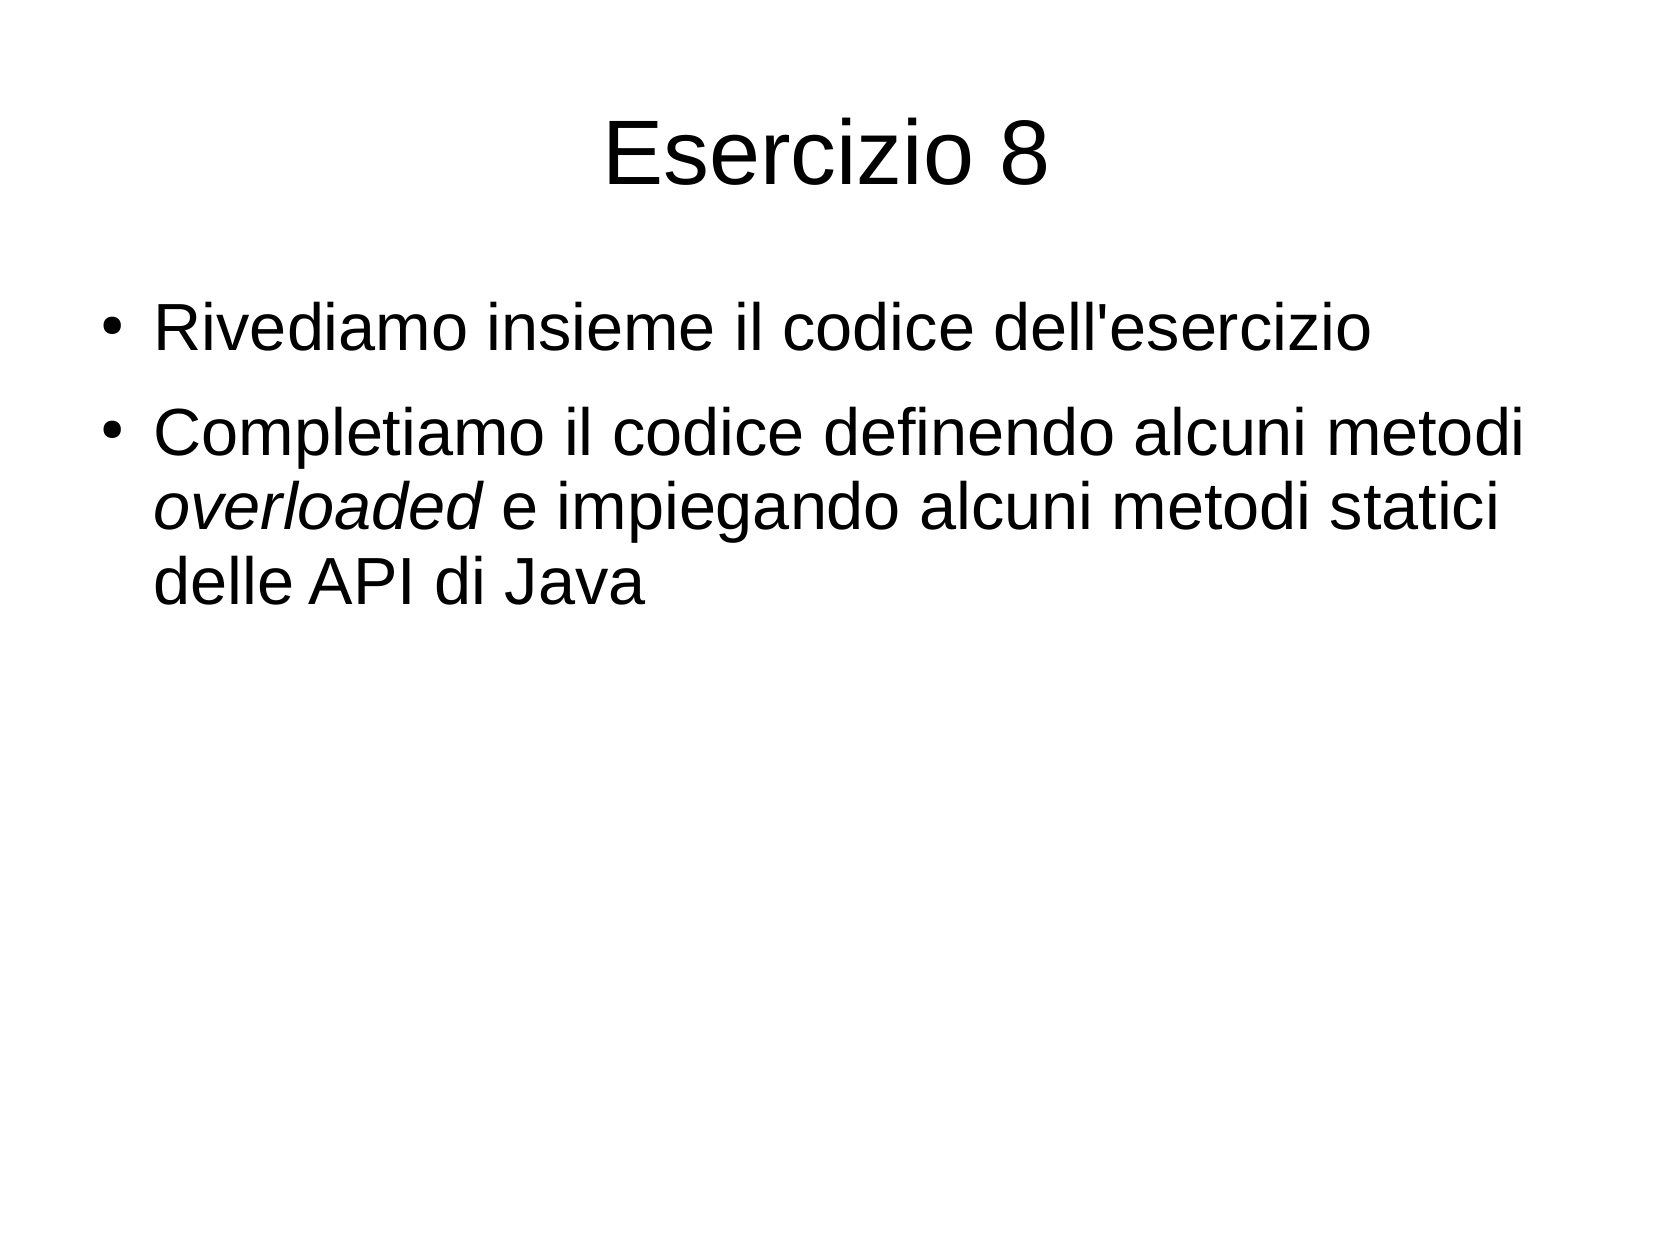

# Esercizio 8
Rivediamo insieme il codice dell'esercizio
Completiamo il codice definendo alcuni metodi overloaded e impiegando alcuni metodi statici delle API di Java